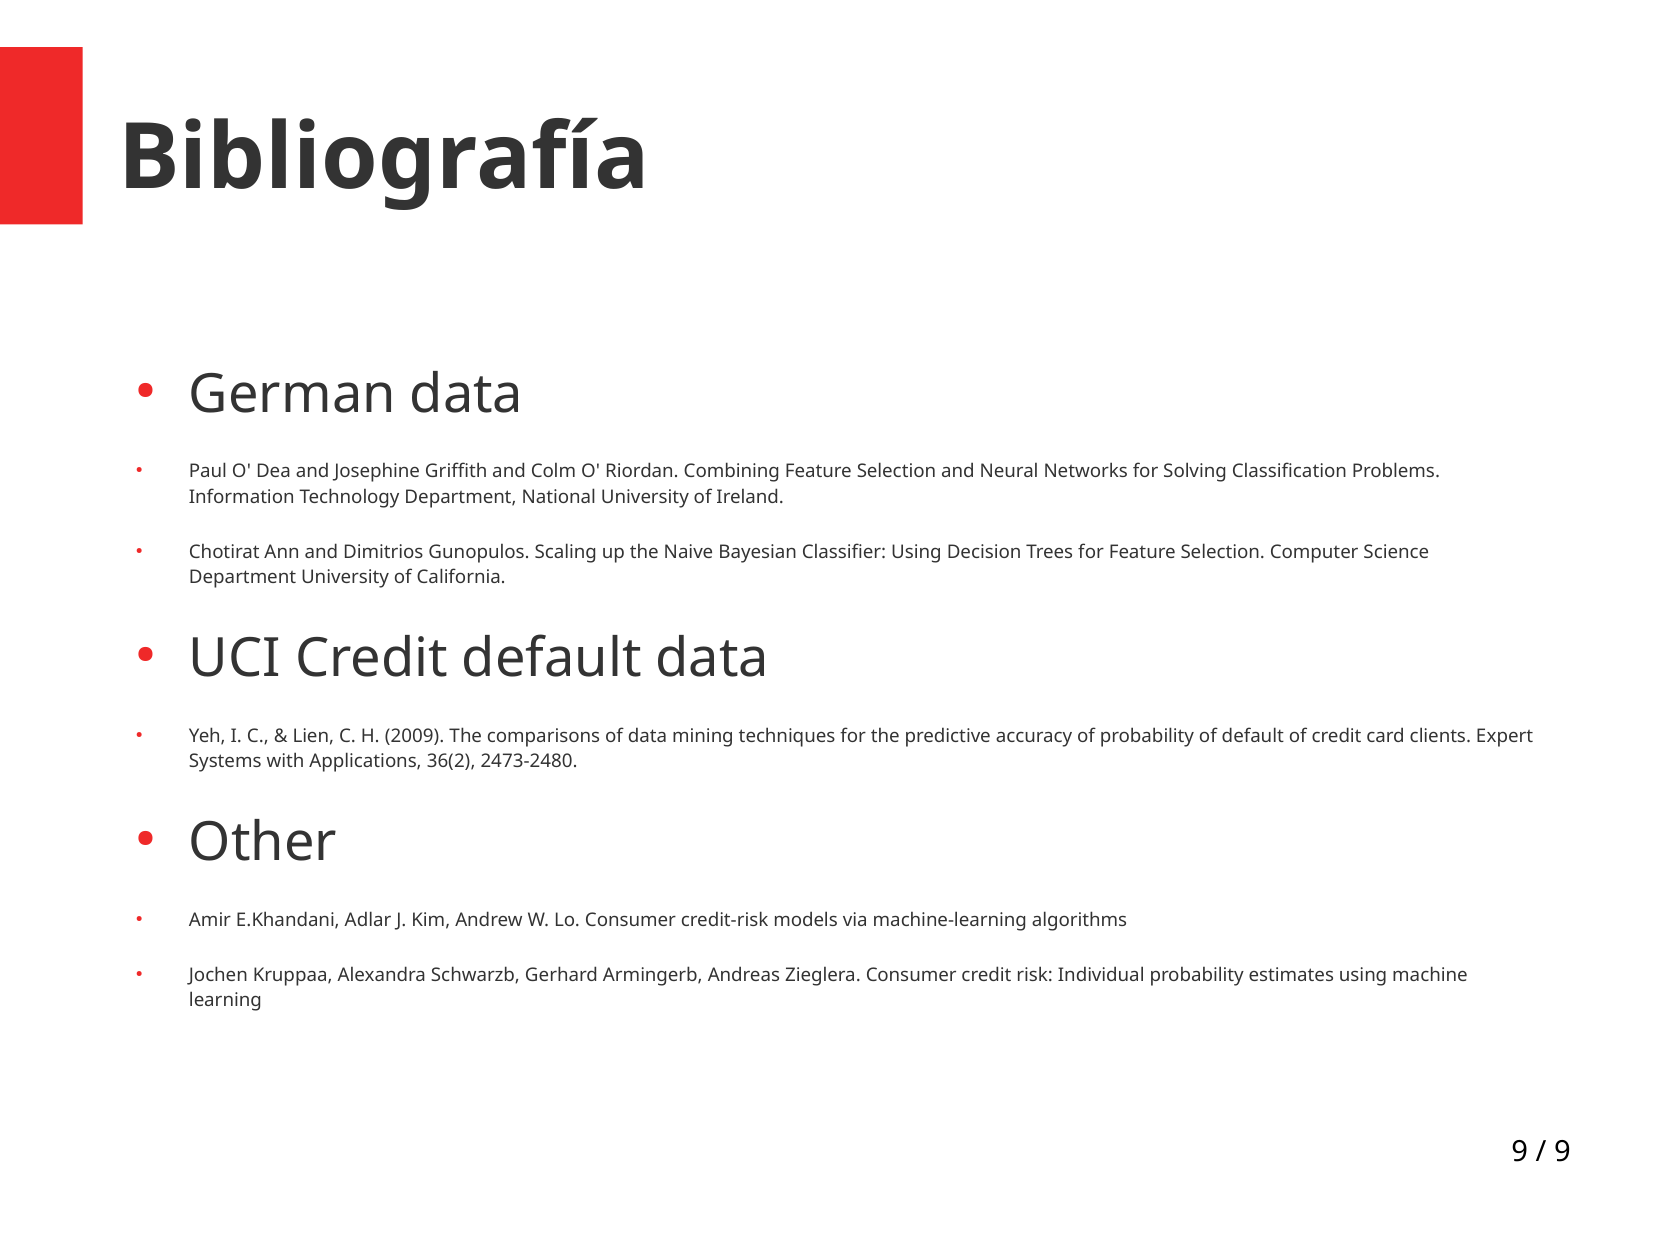

# Bibliografía
German data
Paul O' Dea and Josephine Griffith and Colm O' Riordan. Combining Feature Selection and Neural Networks for Solving Classification Problems. Information Technology Department, National University of Ireland.
Chotirat Ann and Dimitrios Gunopulos. Scaling up the Naive Bayesian Classifier: Using Decision Trees for Feature Selection. Computer Science Department University of California.
UCI Credit default data
Yeh, I. C., & Lien, C. H. (2009). The comparisons of data mining techniques for the predictive accuracy of probability of default of credit card clients. Expert Systems with Applications, 36(2), 2473-2480.
Other
Amir E.Khandani, Adlar J. Kim, Andrew W. Lo. Consumer credit-risk models via machine-learning algorithms
Jochen Kruppaa, Alexandra Schwarzb, Gerhard Armingerb, Andreas Zieglera. Consumer credit risk: Individual probability estimates using machine learning
9